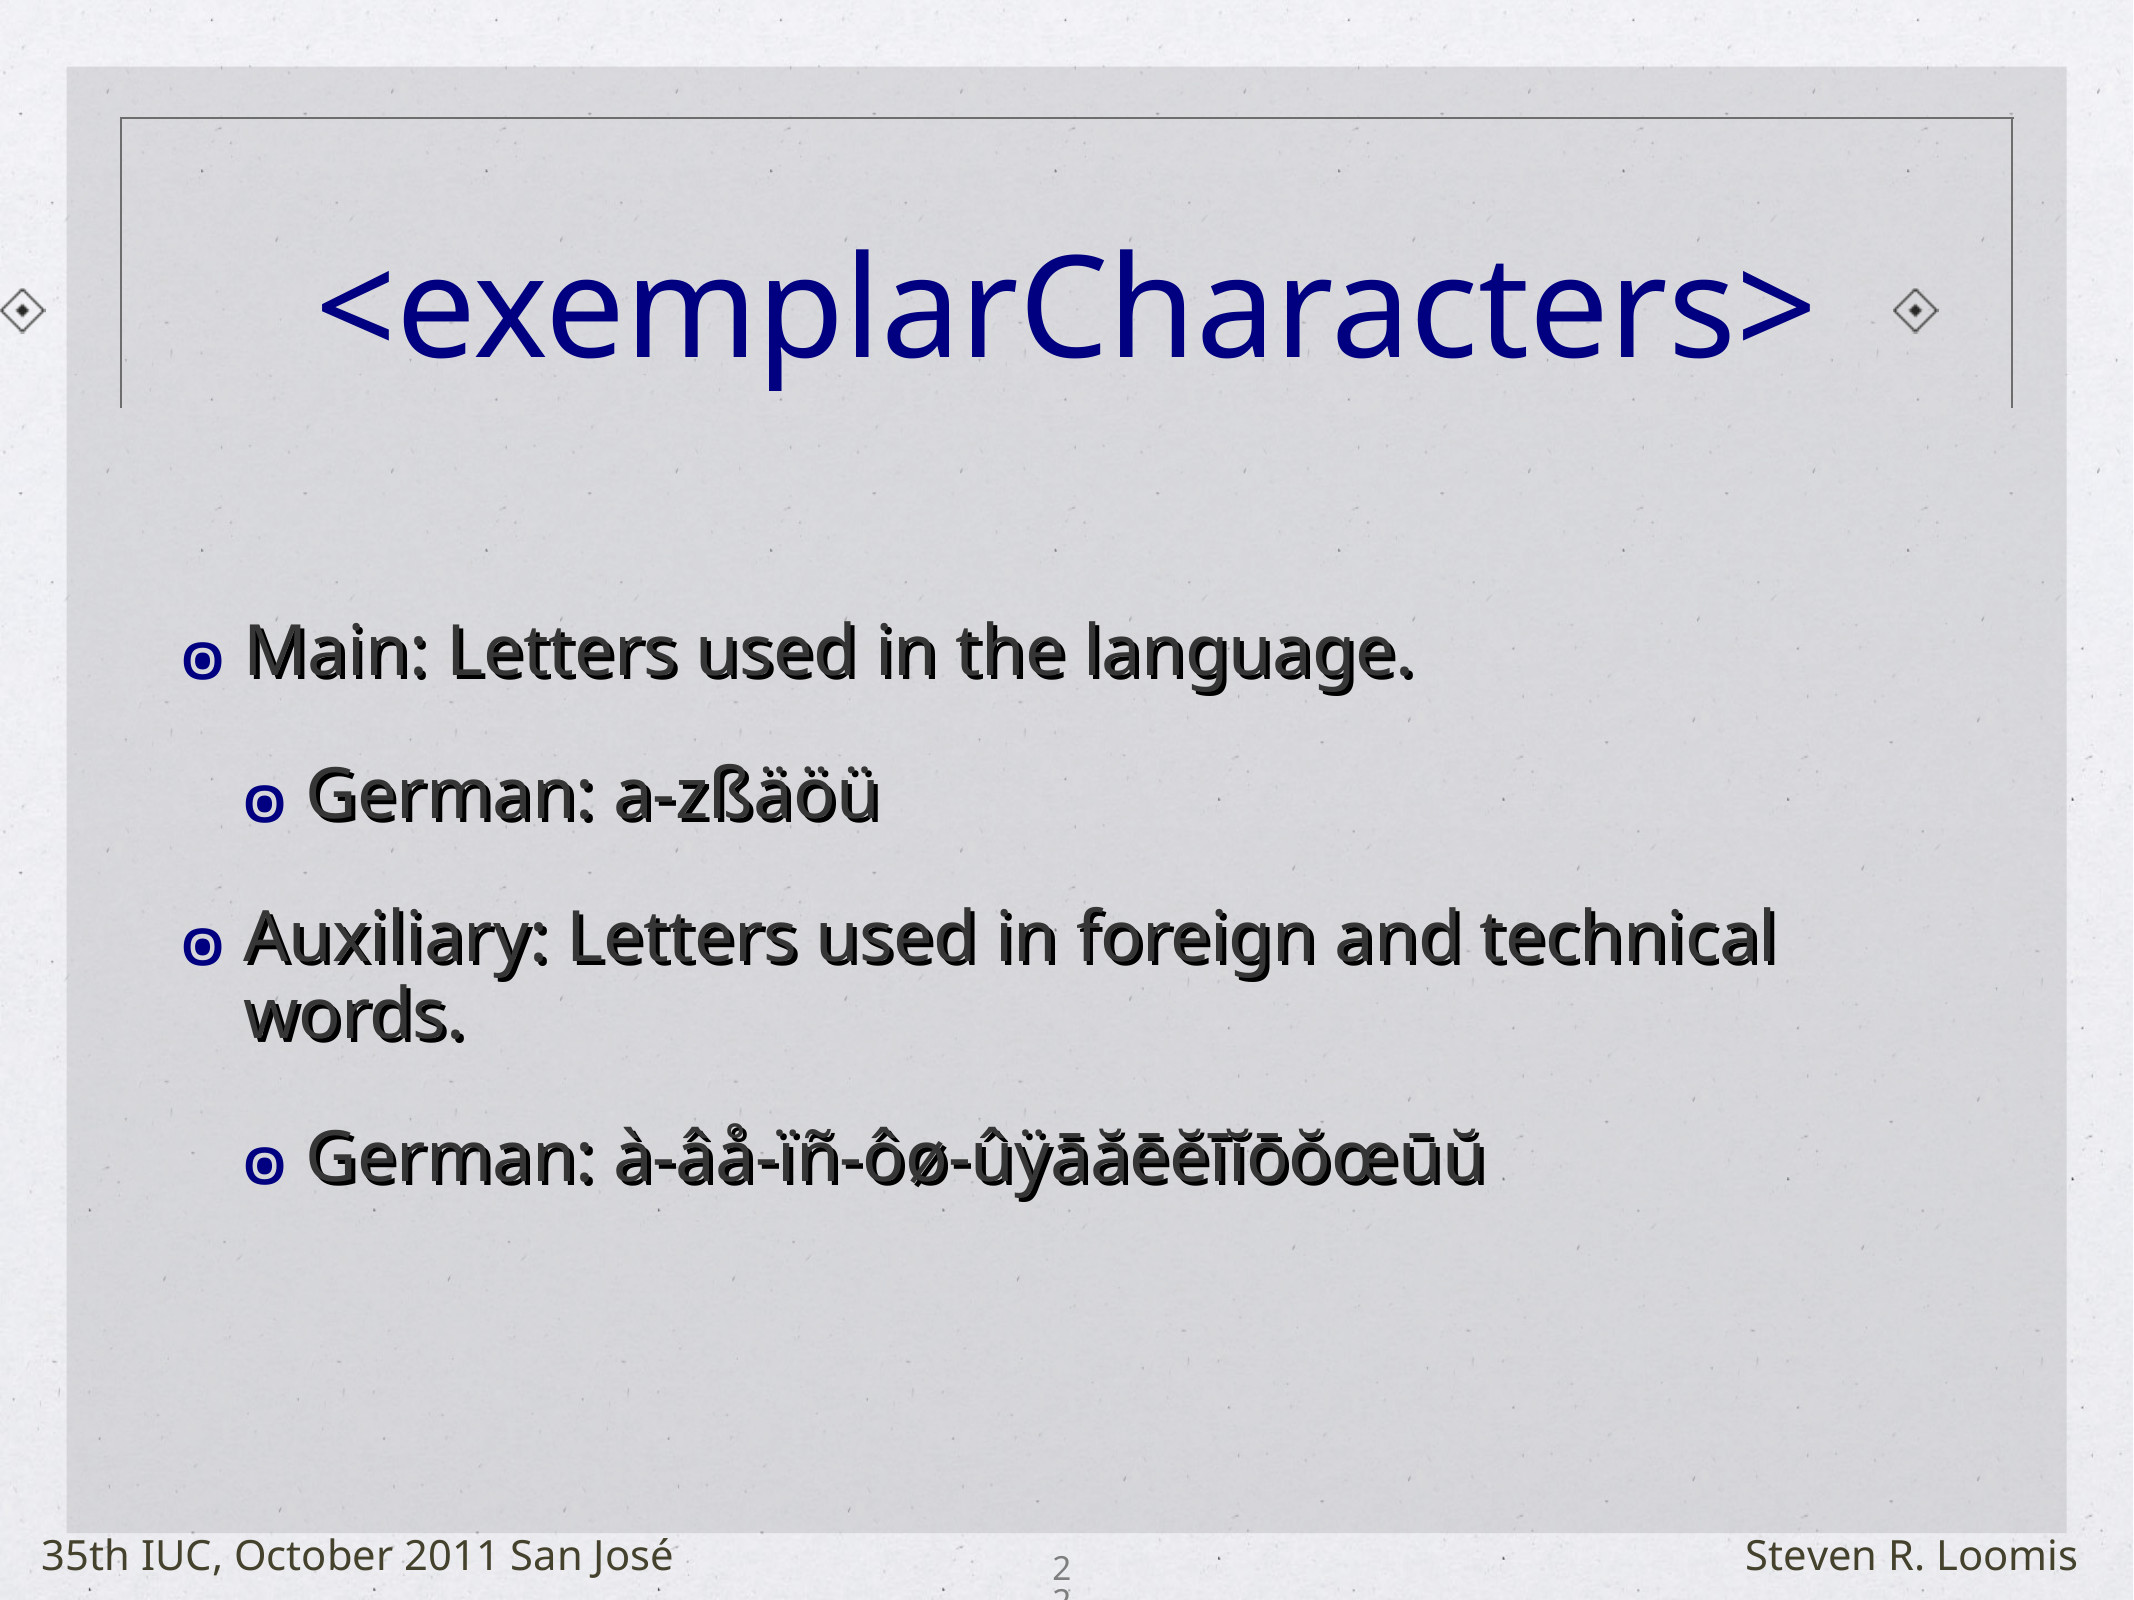

# <exemplarCharacters>
Main: Letters used in the language.
German: a-zßäöü
Auxiliary: Letters used in foreign and technical words.
German: à-âå-ïñ-ôø-ûÿāăēĕīĭōŏœūŭ
22